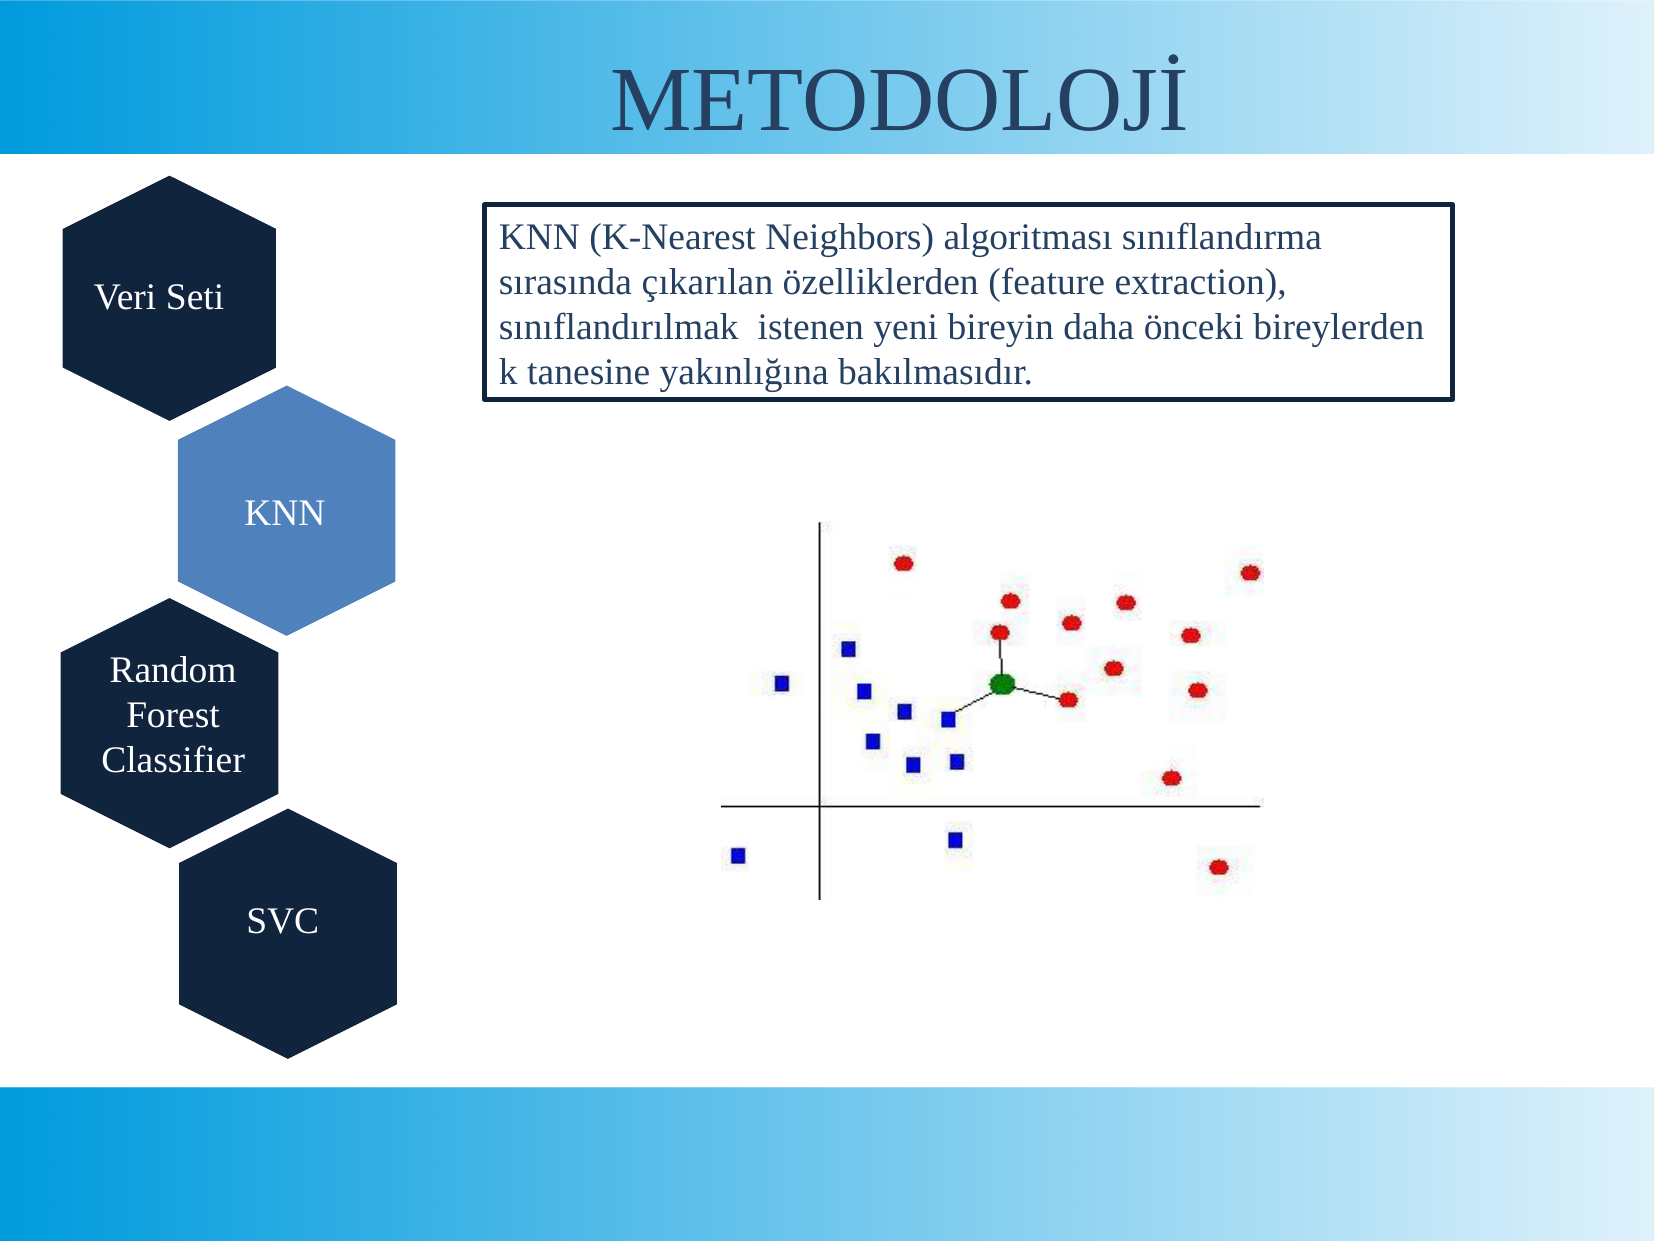

# METODOLOJİ
Veri Seti
KNN
Random Forest Classifier
SVC
KNN (K-Nearest Neighbors) algoritması sınıflandırma sırasında çıkarılan özelliklerden (feature extraction), sınıflandırılmak istenen yeni bireyin daha önceki bireylerden k tanesine yakınlığına bakılmasıdır.